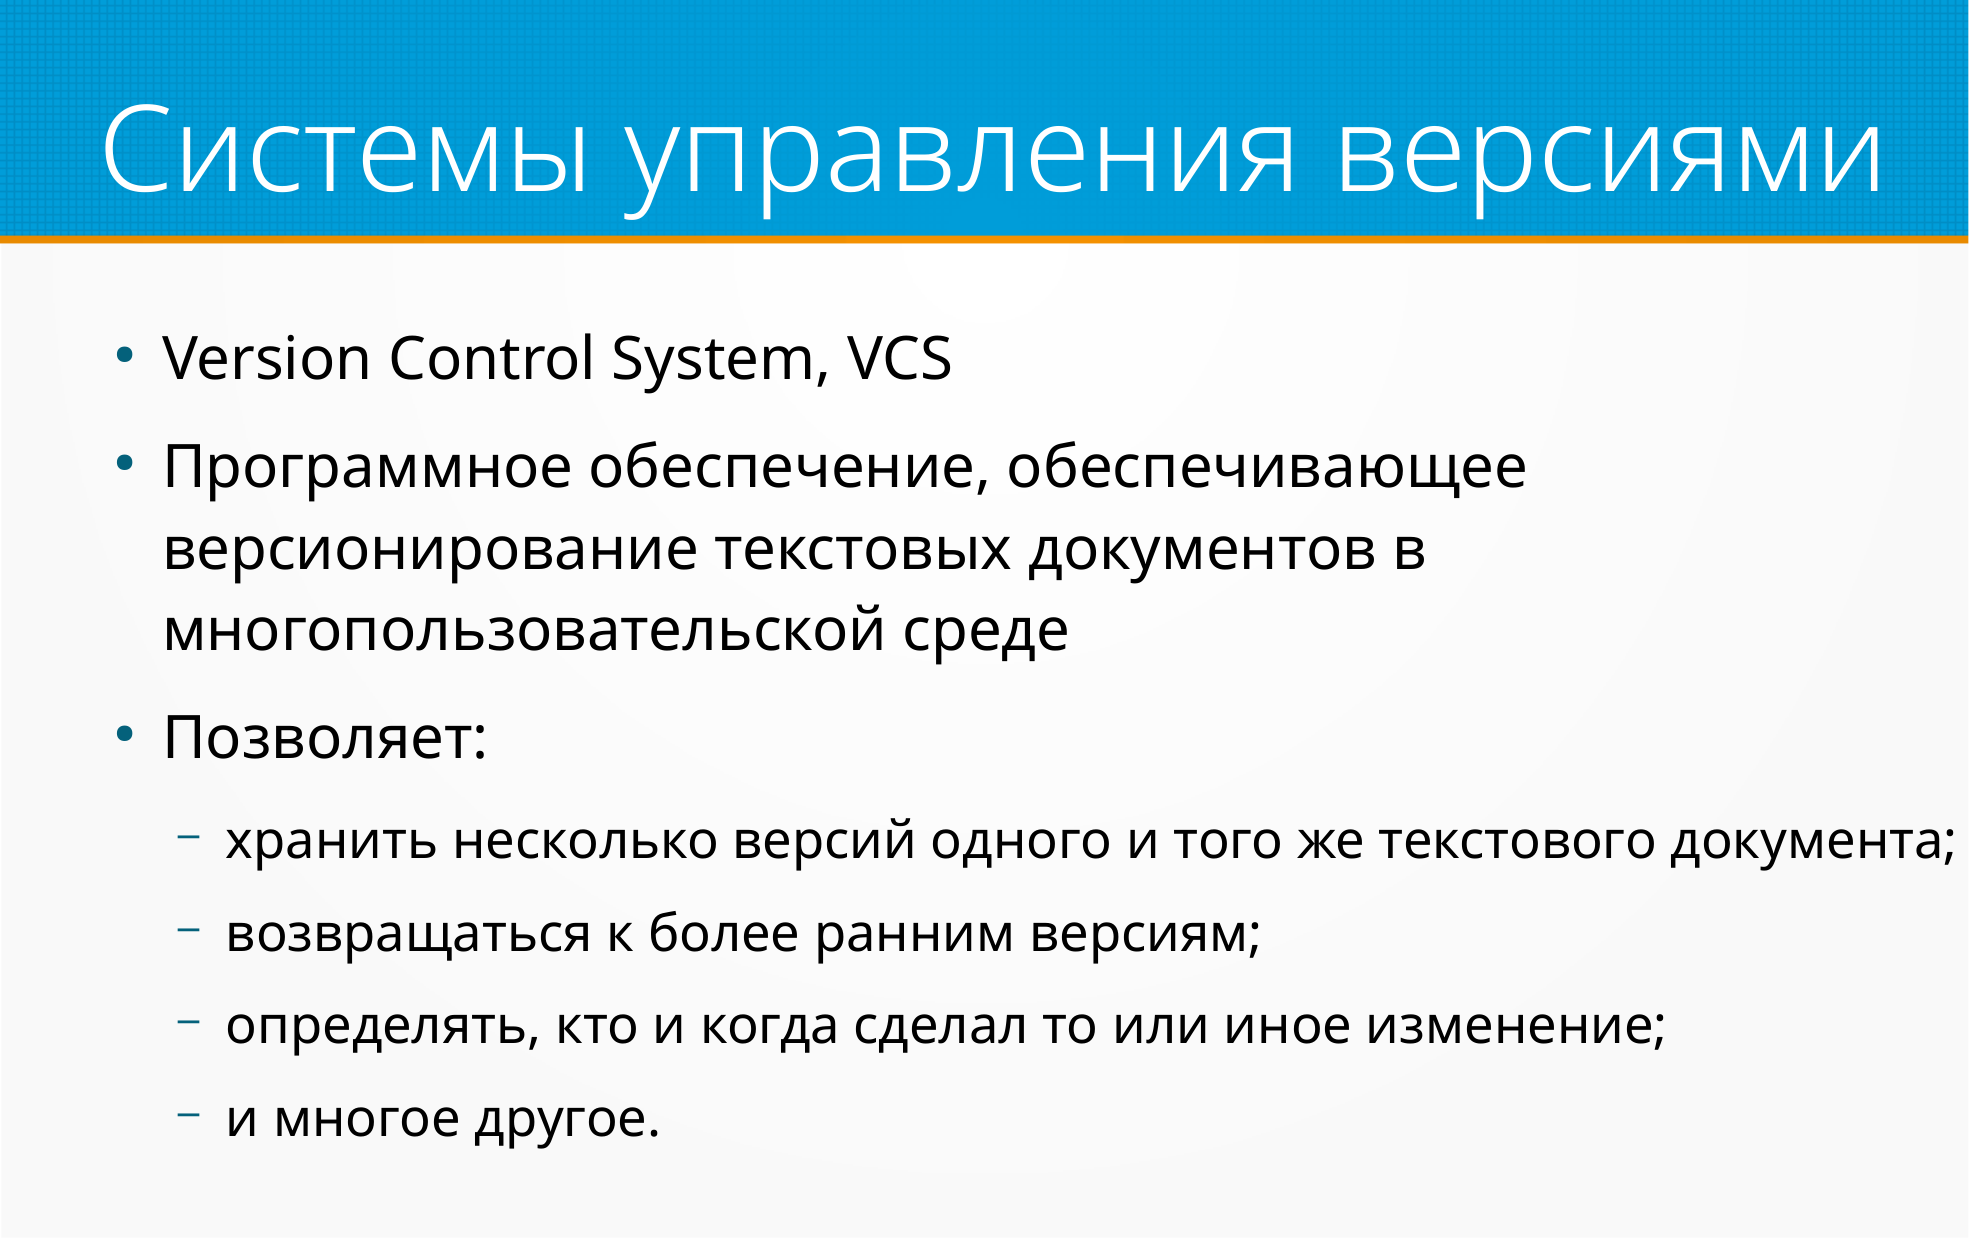

# Системы управления версиями
Version Control System, VCS
Программное обеспечение, обеспечивающее версионирование текстовых документов в многопользовательской среде
Позволяет:
хранить несколько версий одного и того же текстового документа;
возвращаться к более ранним версиям;
определять, кто и когда сделал то или иное изменение;
и многое другое.